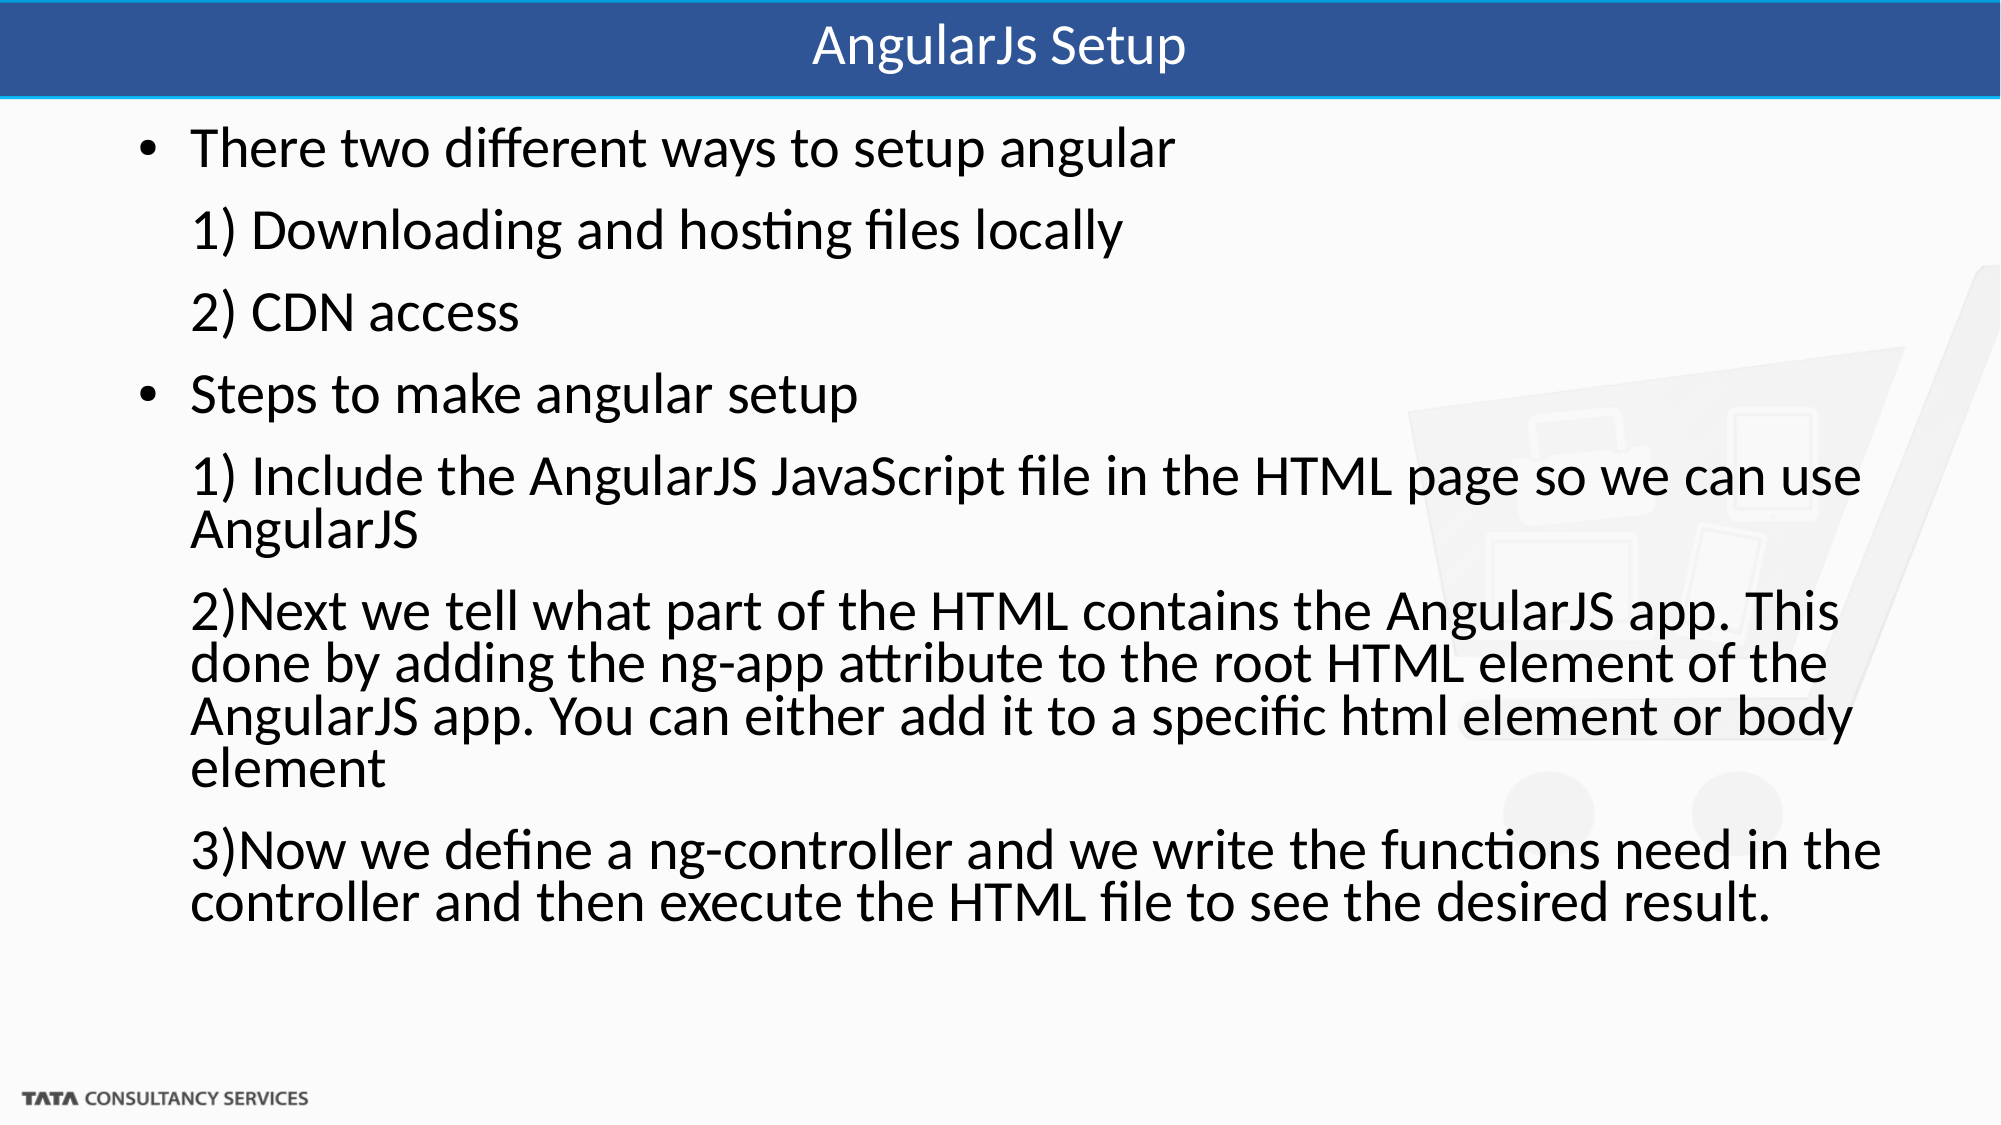

# AngularJs Setup
There two different ways to setup angular
1) Downloading and hosting files locally
2) CDN access
Steps to make angular setup
1) Include the AngularJS JavaScript file in the HTML page so we can use AngularJS
2)Next we tell what part of the HTML contains the AngularJS app. This done by adding the ng-app attribute to the root HTML element of the AngularJS app. You can either add it to a specific html element or body element
3)Now we define a ng-controller and we write the functions need in the controller and then execute the HTML file to see the desired result.